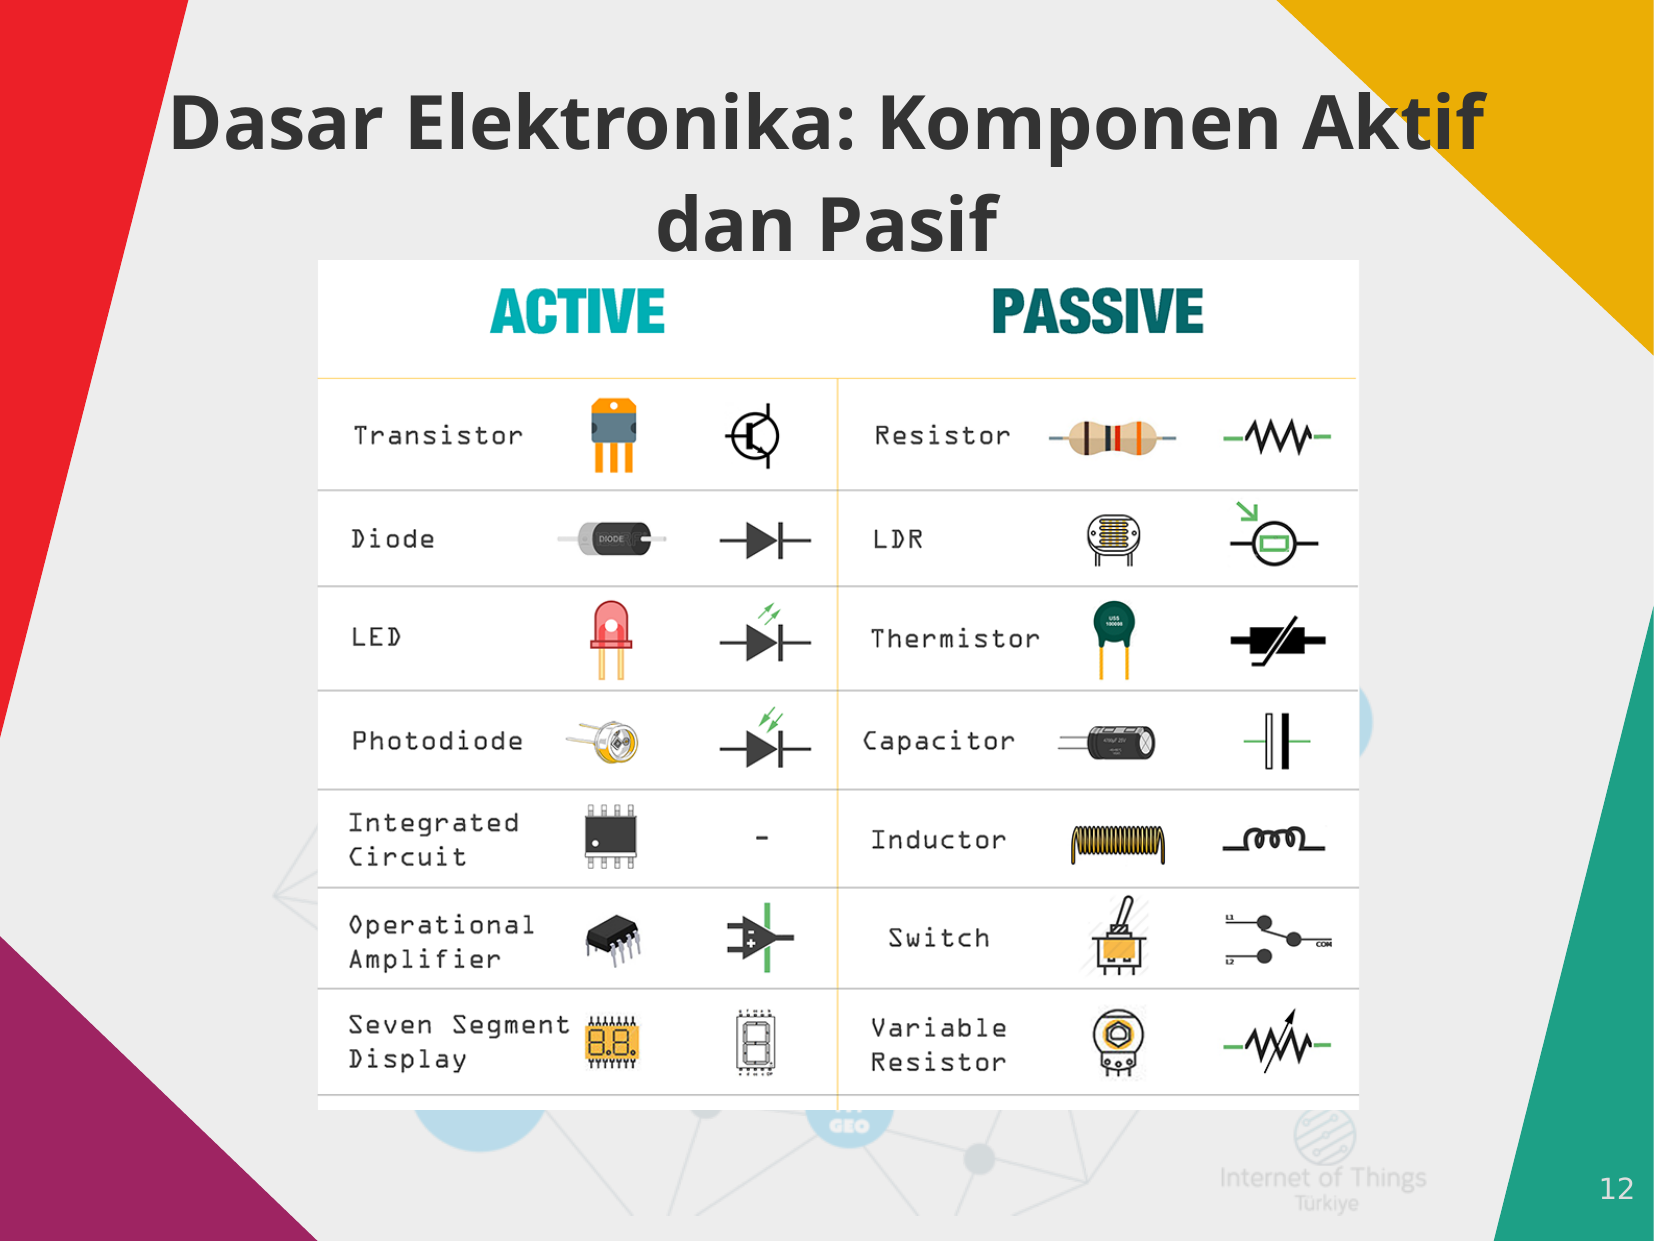

# Dasar Elektronika: Komponen Aktif dan Pasif
12